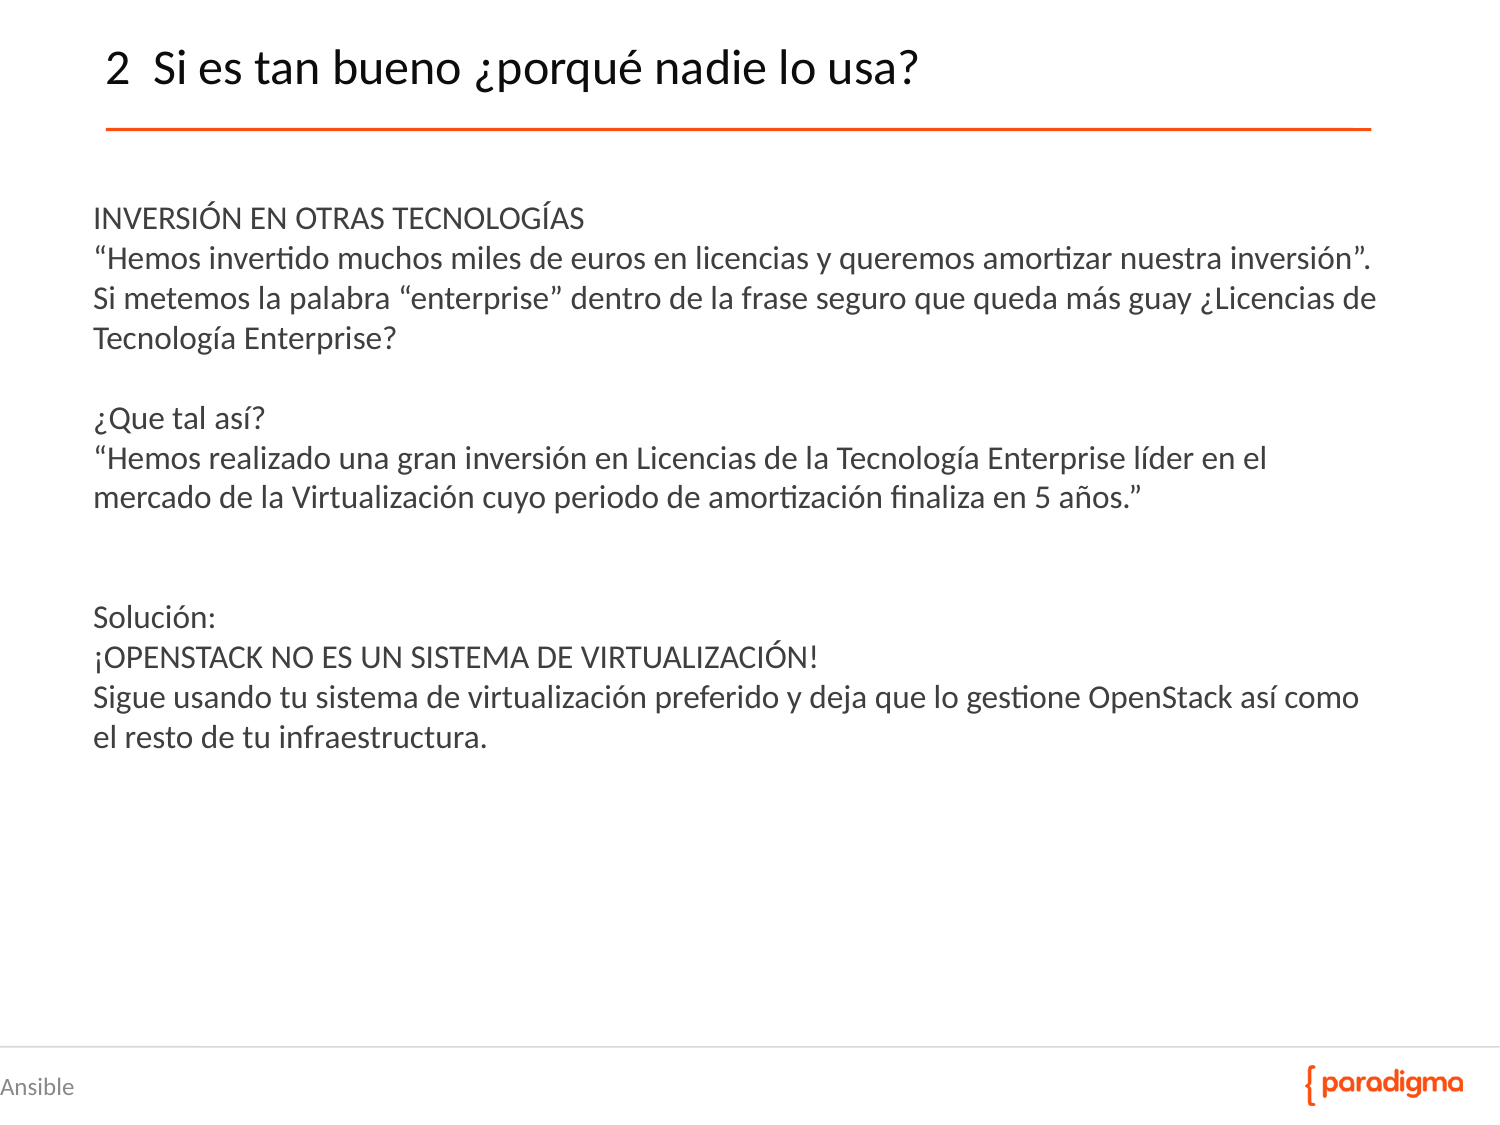

2 Si es tan bueno ¿porqué nadie lo usa?
Para que la cosa funcione esta pastilla de color naranja tiene que estar posicionada por encima de la del título.
INVERSIÓN EN OTRAS TECNOLOGÍAS
“Hemos invertido muchos miles de euros en licencias y queremos amortizar nuestra inversión”.
Si metemos la palabra “enterprise” dentro de la frase seguro que queda más guay ¿Licencias de Tecnología Enterprise?
¿Que tal así?
“Hemos realizado una gran inversión en Licencias de la Tecnología Enterprise líder en el mercado de la Virtualización cuyo periodo de amortización finaliza en 5 años.”
Solución:
¡OPENSTACK NO ES UN SISTEMA DE VIRTUALIZACIÓN!
Sigue usando tu sistema de virtualización preferido y deja que lo gestione OpenStack así como el resto de tu infraestructura.
Puedes meter una pastilla de segunda magnitud si te hace falta
Aquí hay otro espacio en blanco que dejamos para no saturar y que los que te leen puedan respirar un poco.
Ansible